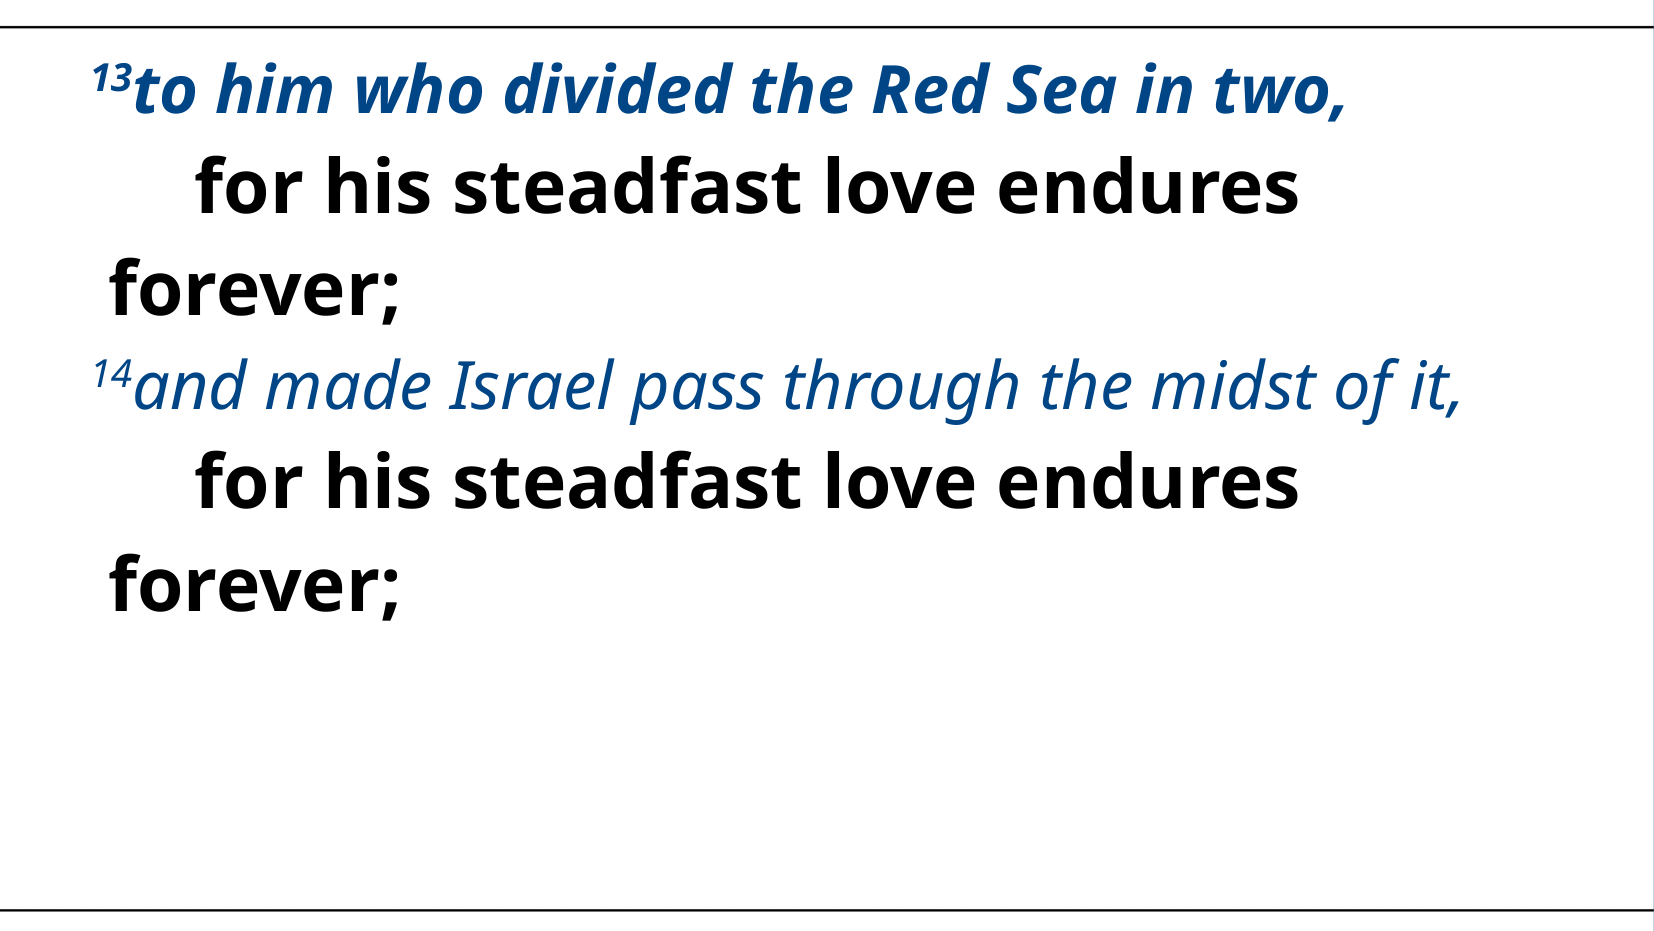

13to him who divided the Red Sea in two,
 for his steadfast love endures forever;
14and made Israel pass through the midst of it,
 for his steadfast love endures forever;